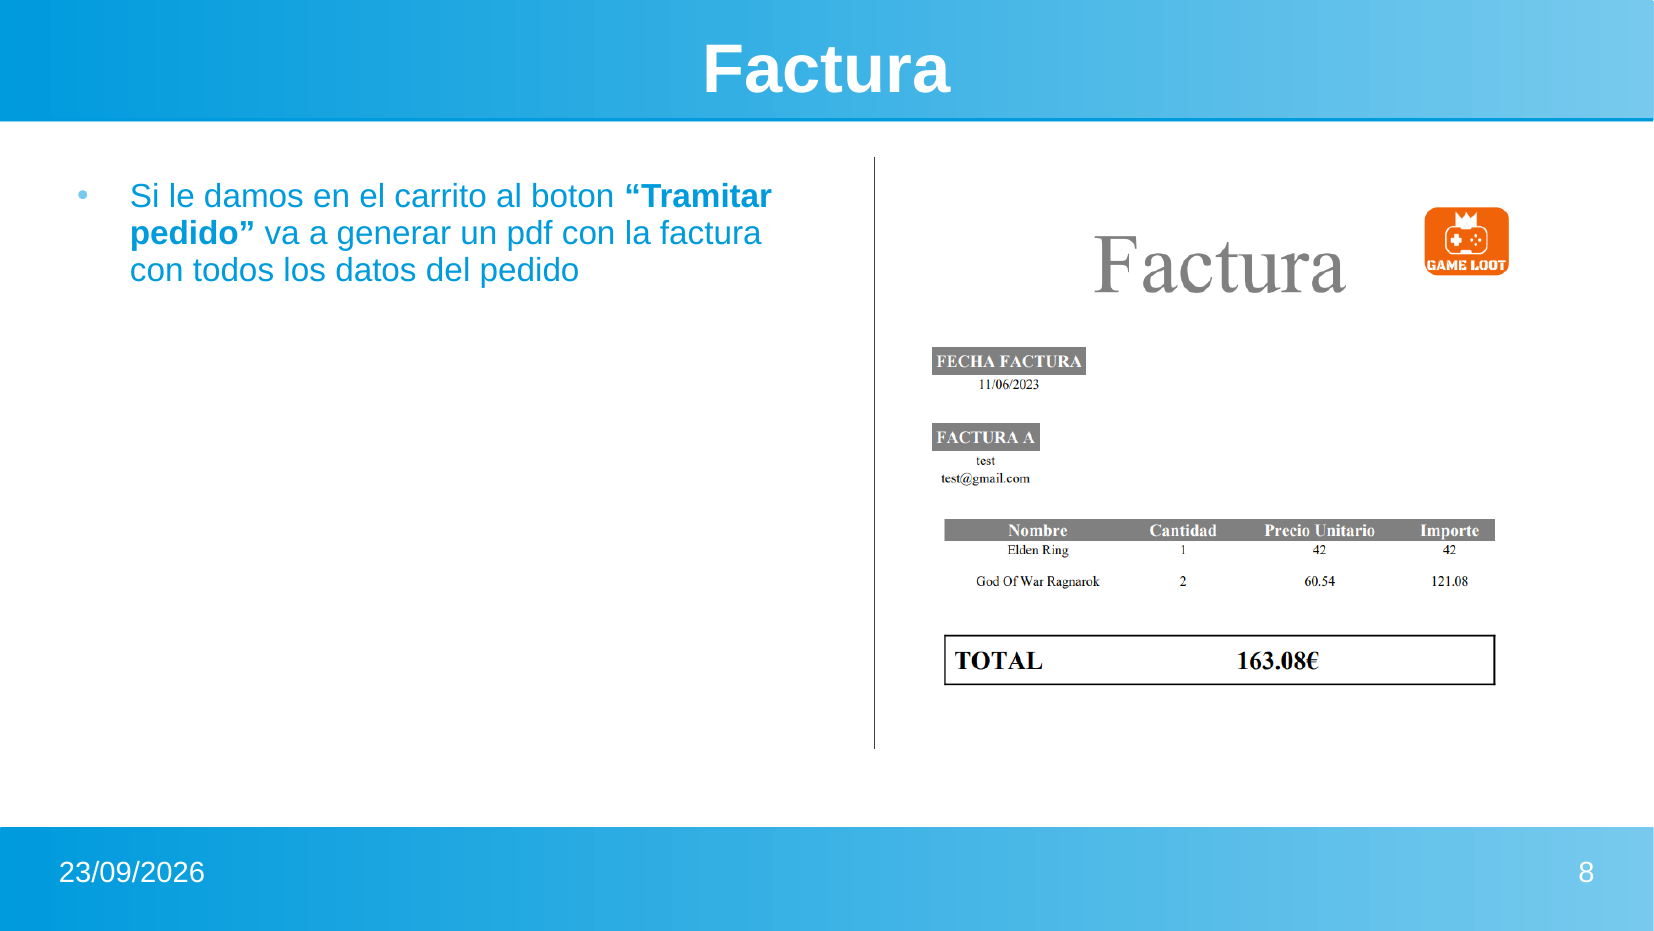

# Factura
Si le damos en el carrito al boton “Tramitar pedido” va a generar un pdf con la factura con todos los datos del pedido
8